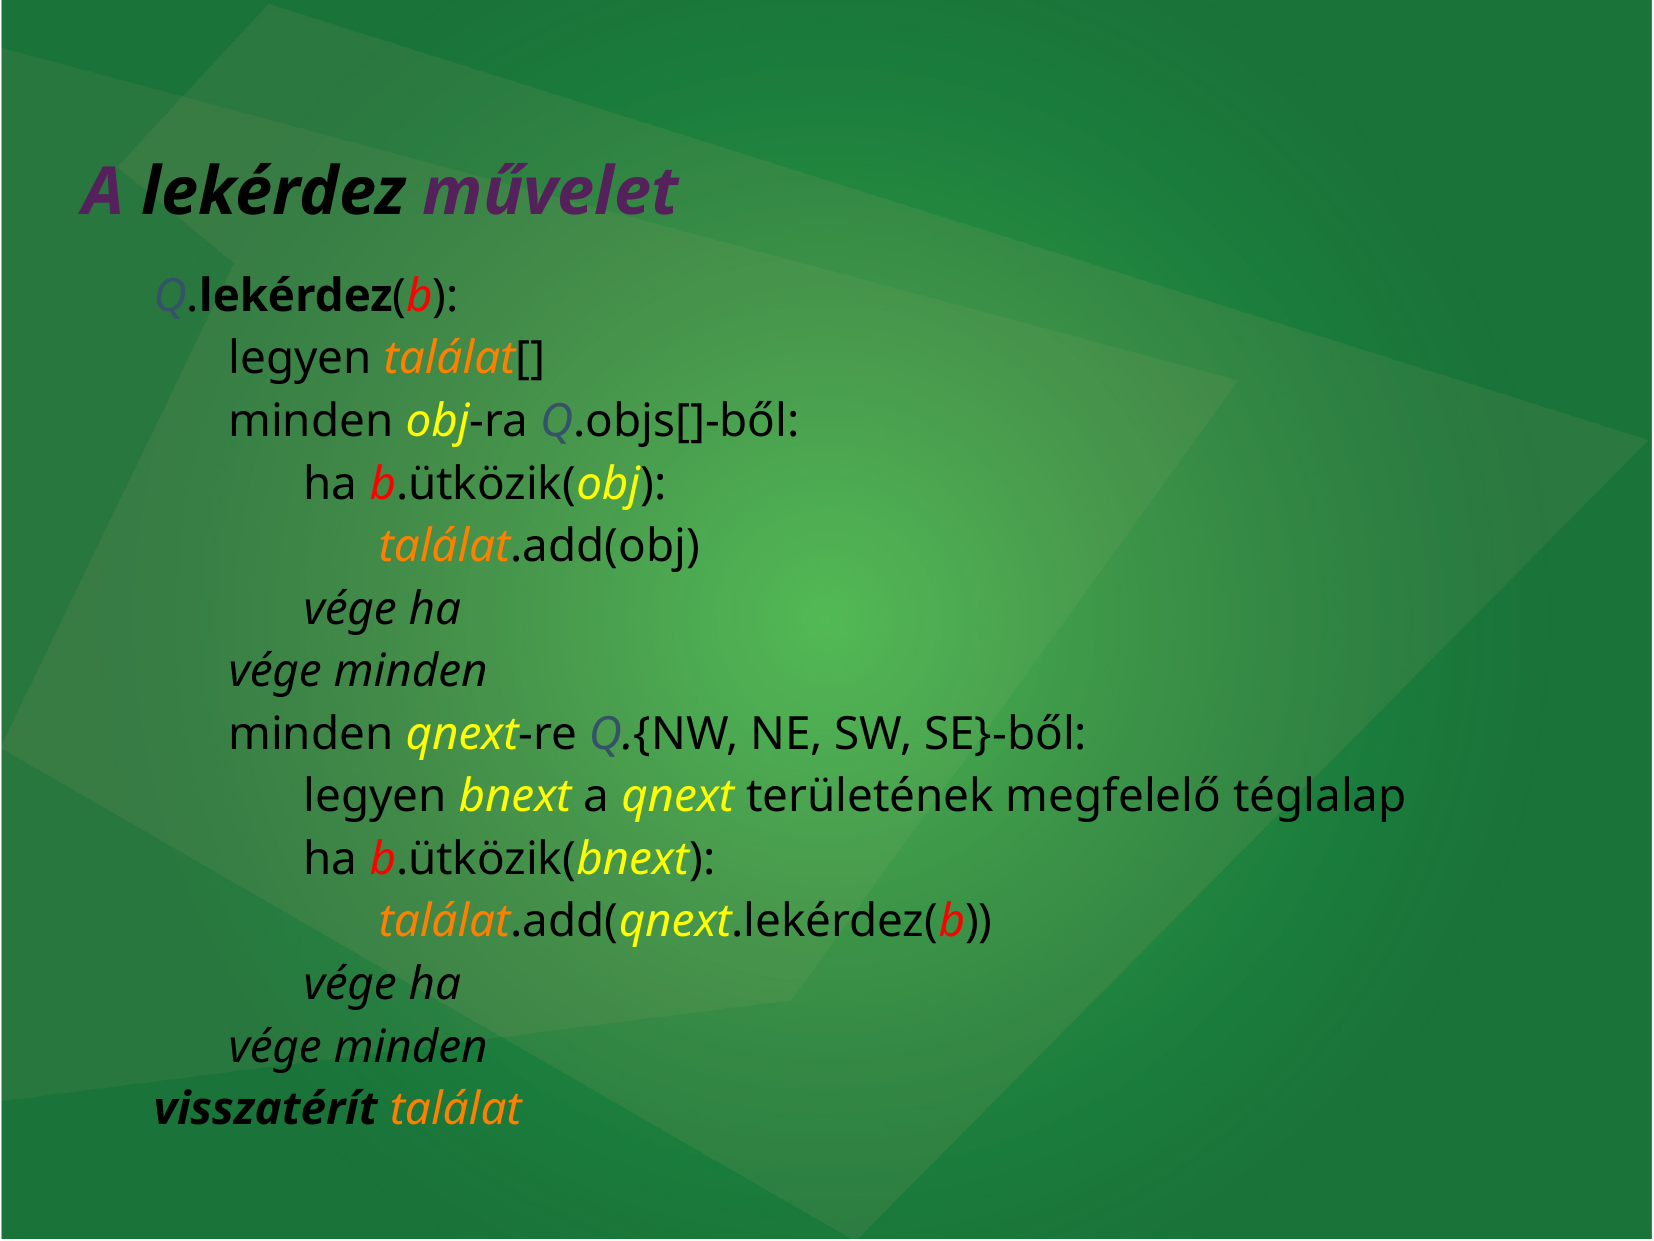

# A lekérdez művelet
Q.lekérdez(b):
	legyen találat[]
	minden obj-ra Q.objs[]-ből:
		ha b.ütközik(obj):
			találat.add(obj)
		vége ha
	vége minden
	minden qnext-re Q.{NW, NE, SW, SE}-ből:
		legyen bnext a qnext területének megfelelő téglalap
		ha b.ütközik(bnext):
			találat.add(qnext.lekérdez(b))
		vége ha
	vége minden
visszatérít találat